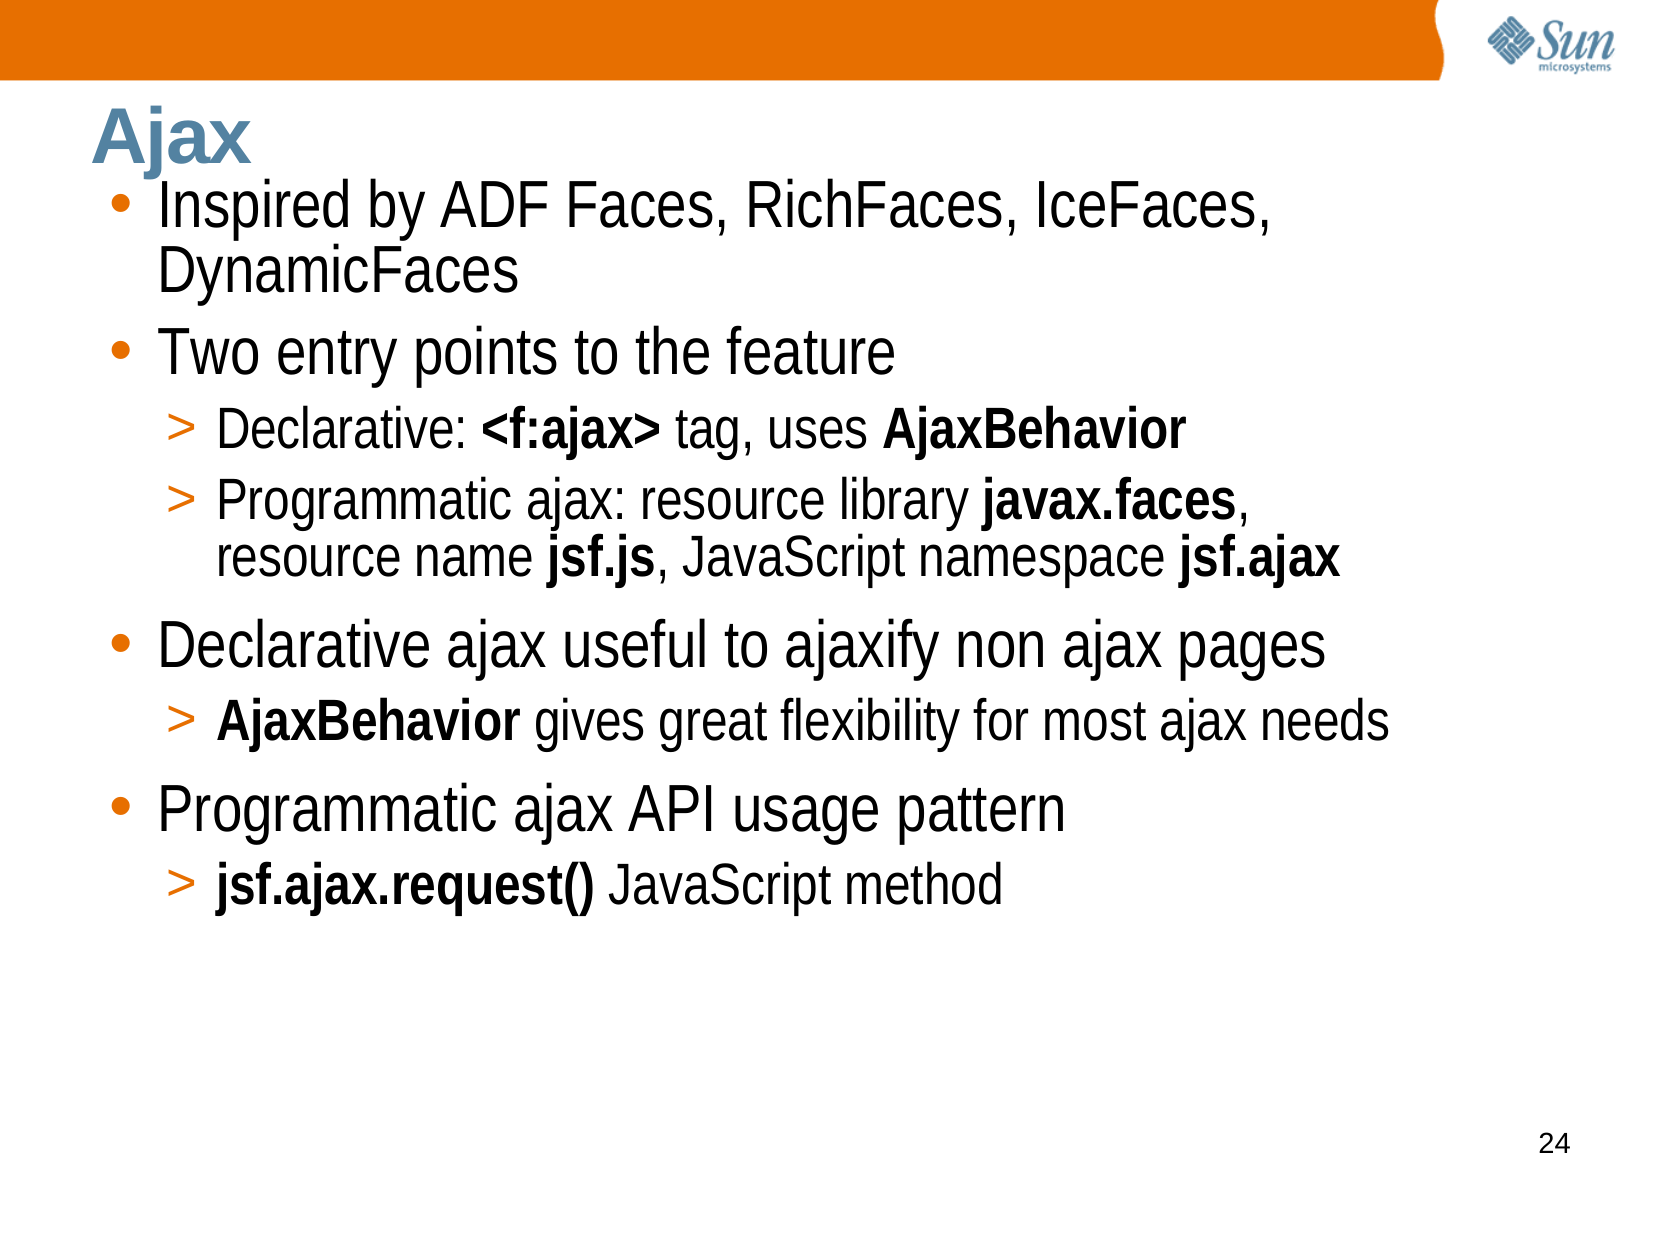

# Ajax
Inspired by ADF Faces, RichFaces, IceFaces, DynamicFaces
Two entry points to the feature
Declarative: <f:ajax> tag, uses AjaxBehavior
Programmatic ajax: resource library javax.faces, resource name jsf.js, JavaScript namespace jsf.ajax
Declarative ajax useful to ajaxify non ajax pages
AjaxBehavior gives great flexibility for most ajax needs
Programmatic ajax API usage pattern
jsf.ajax.request() JavaScript method
24